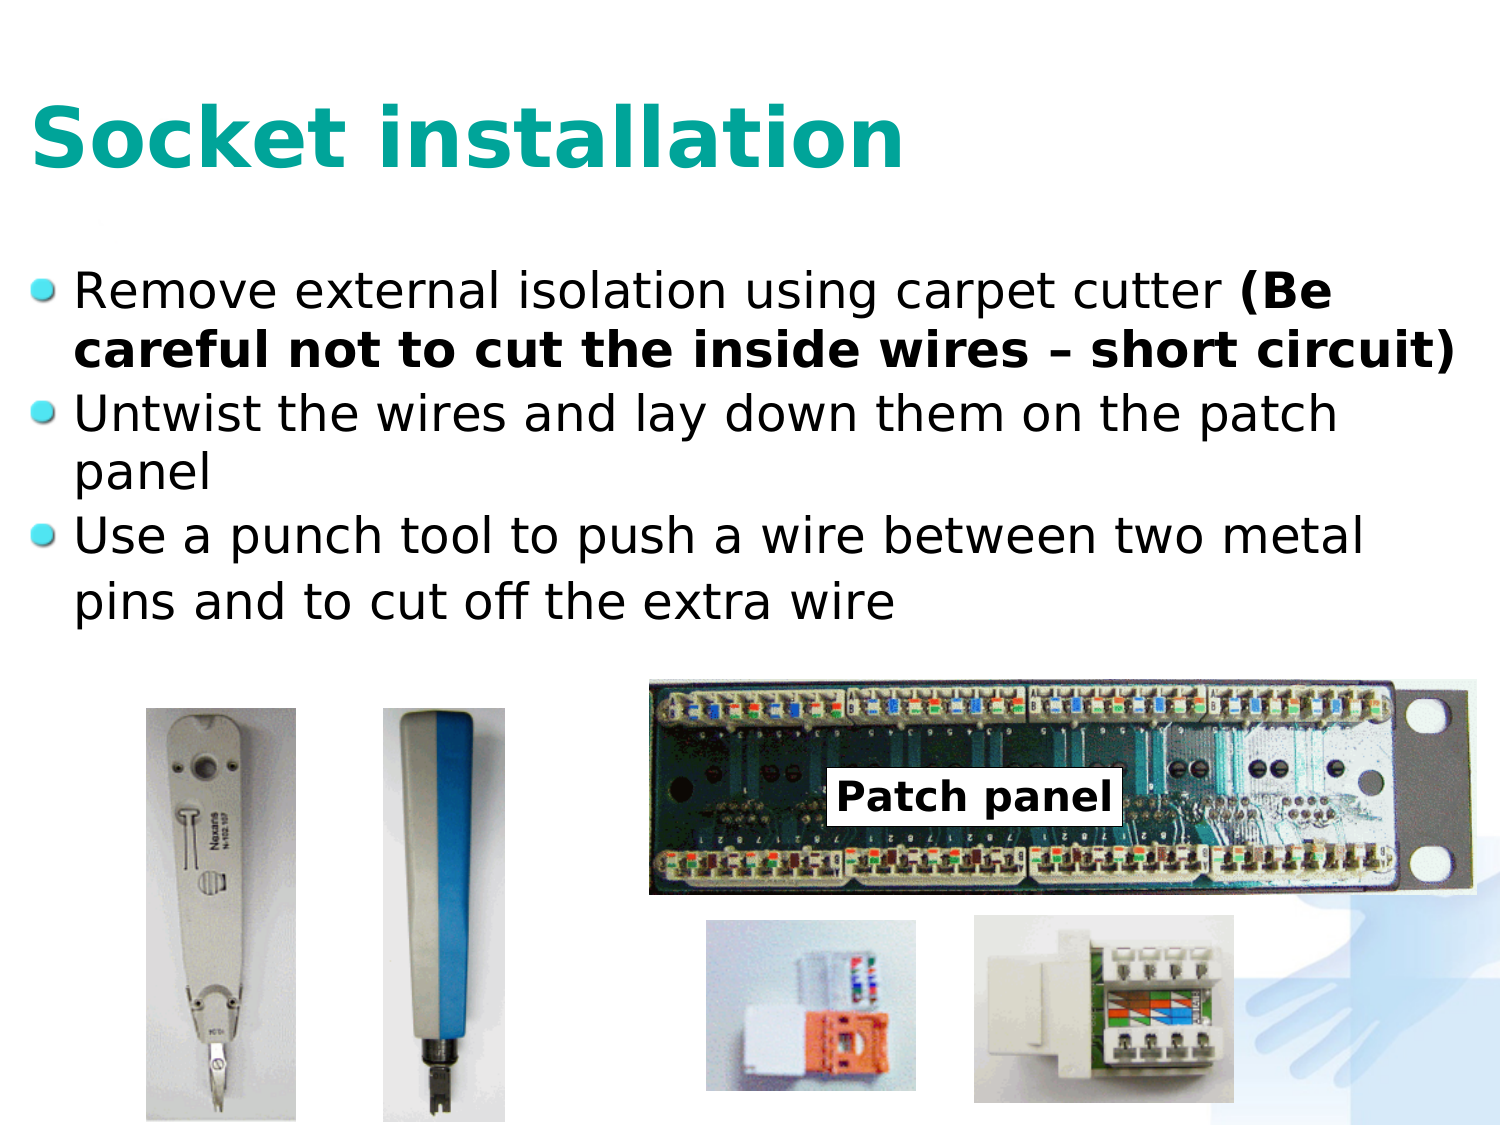

# Socket installation
Remove external isolation using carpet cutter (Be careful not to cut the inside wires – short circuit)
Untwist the wires and lay down them on the patch panel
Use a punch tool to push a wire between two metal pins and to cut off the extra wire
Patch panel